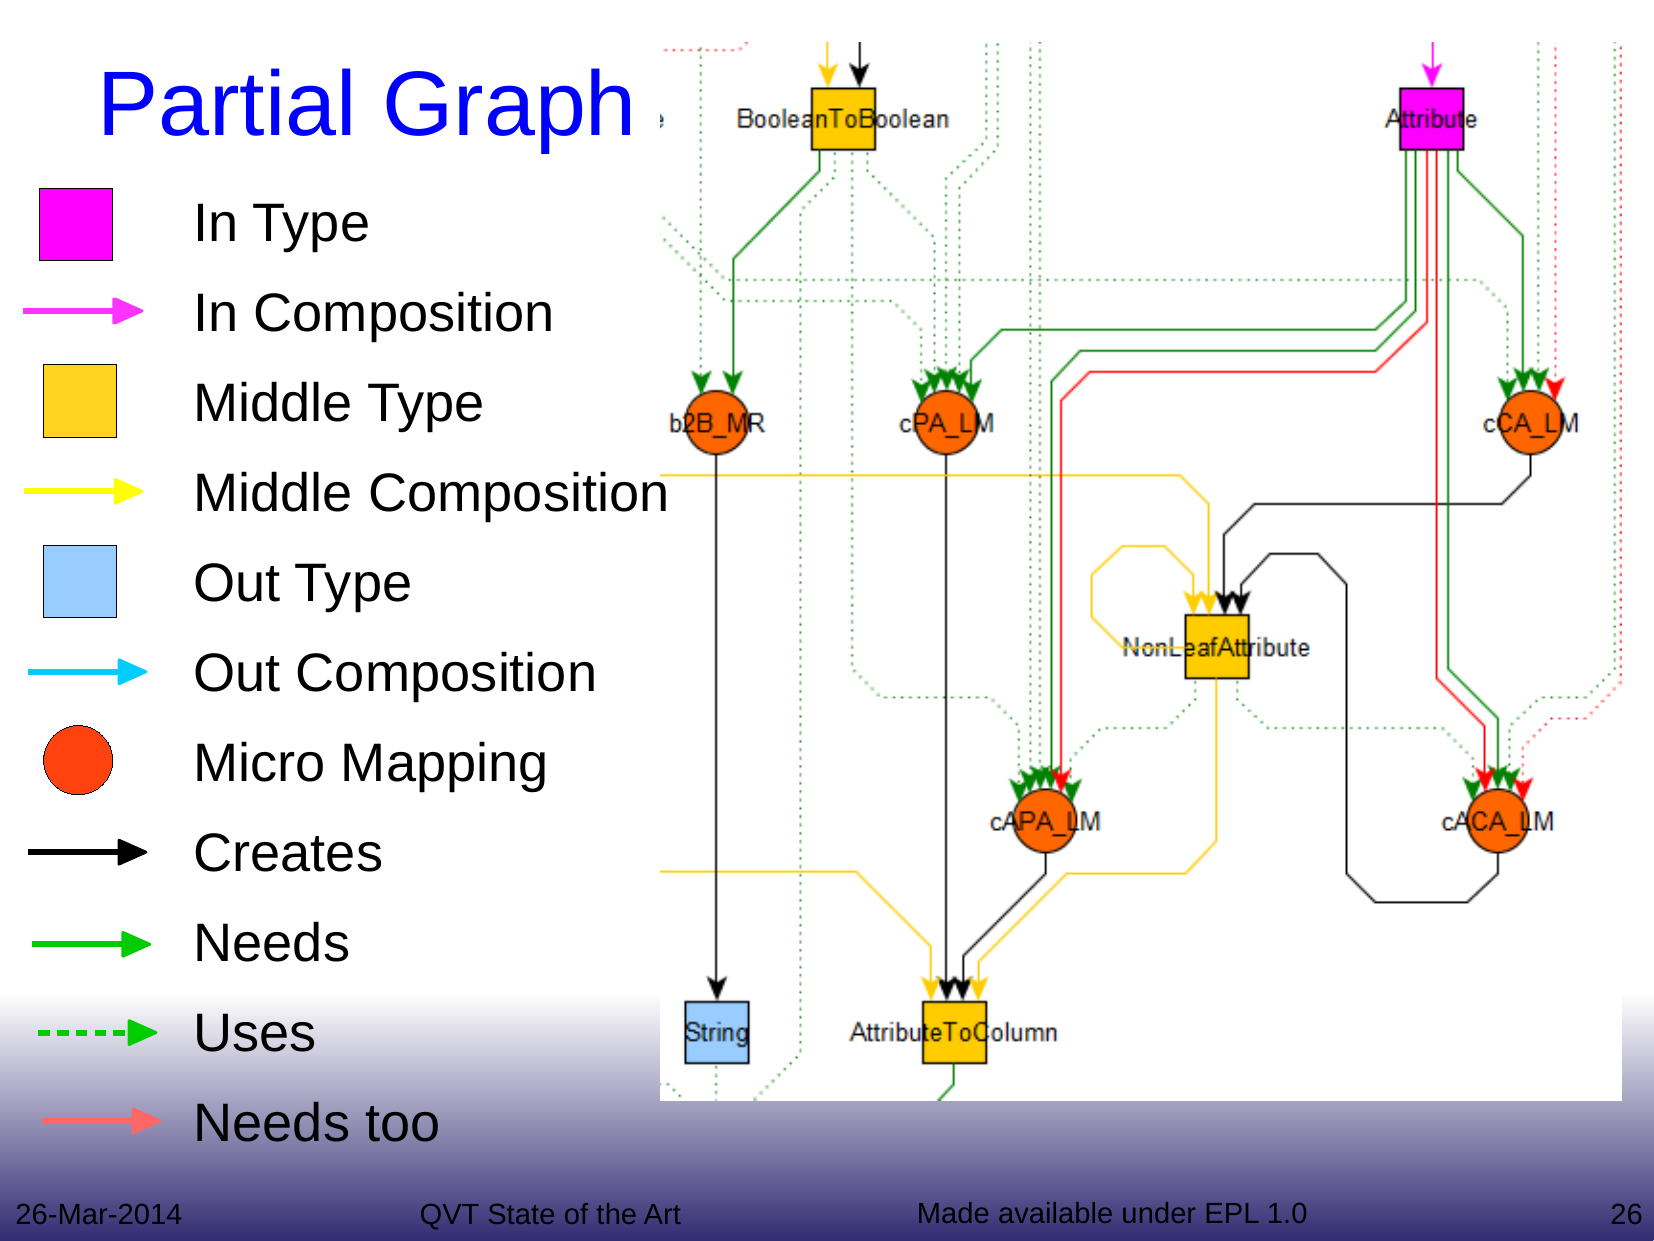

# Partial Graph
In Type
In Composition
Middle Type
Middle Composition
Out Type
Out Composition
Micro Mapping
Creates
Needs
Uses
Needs too
26-Mar-2014
QVT State of the Art
26